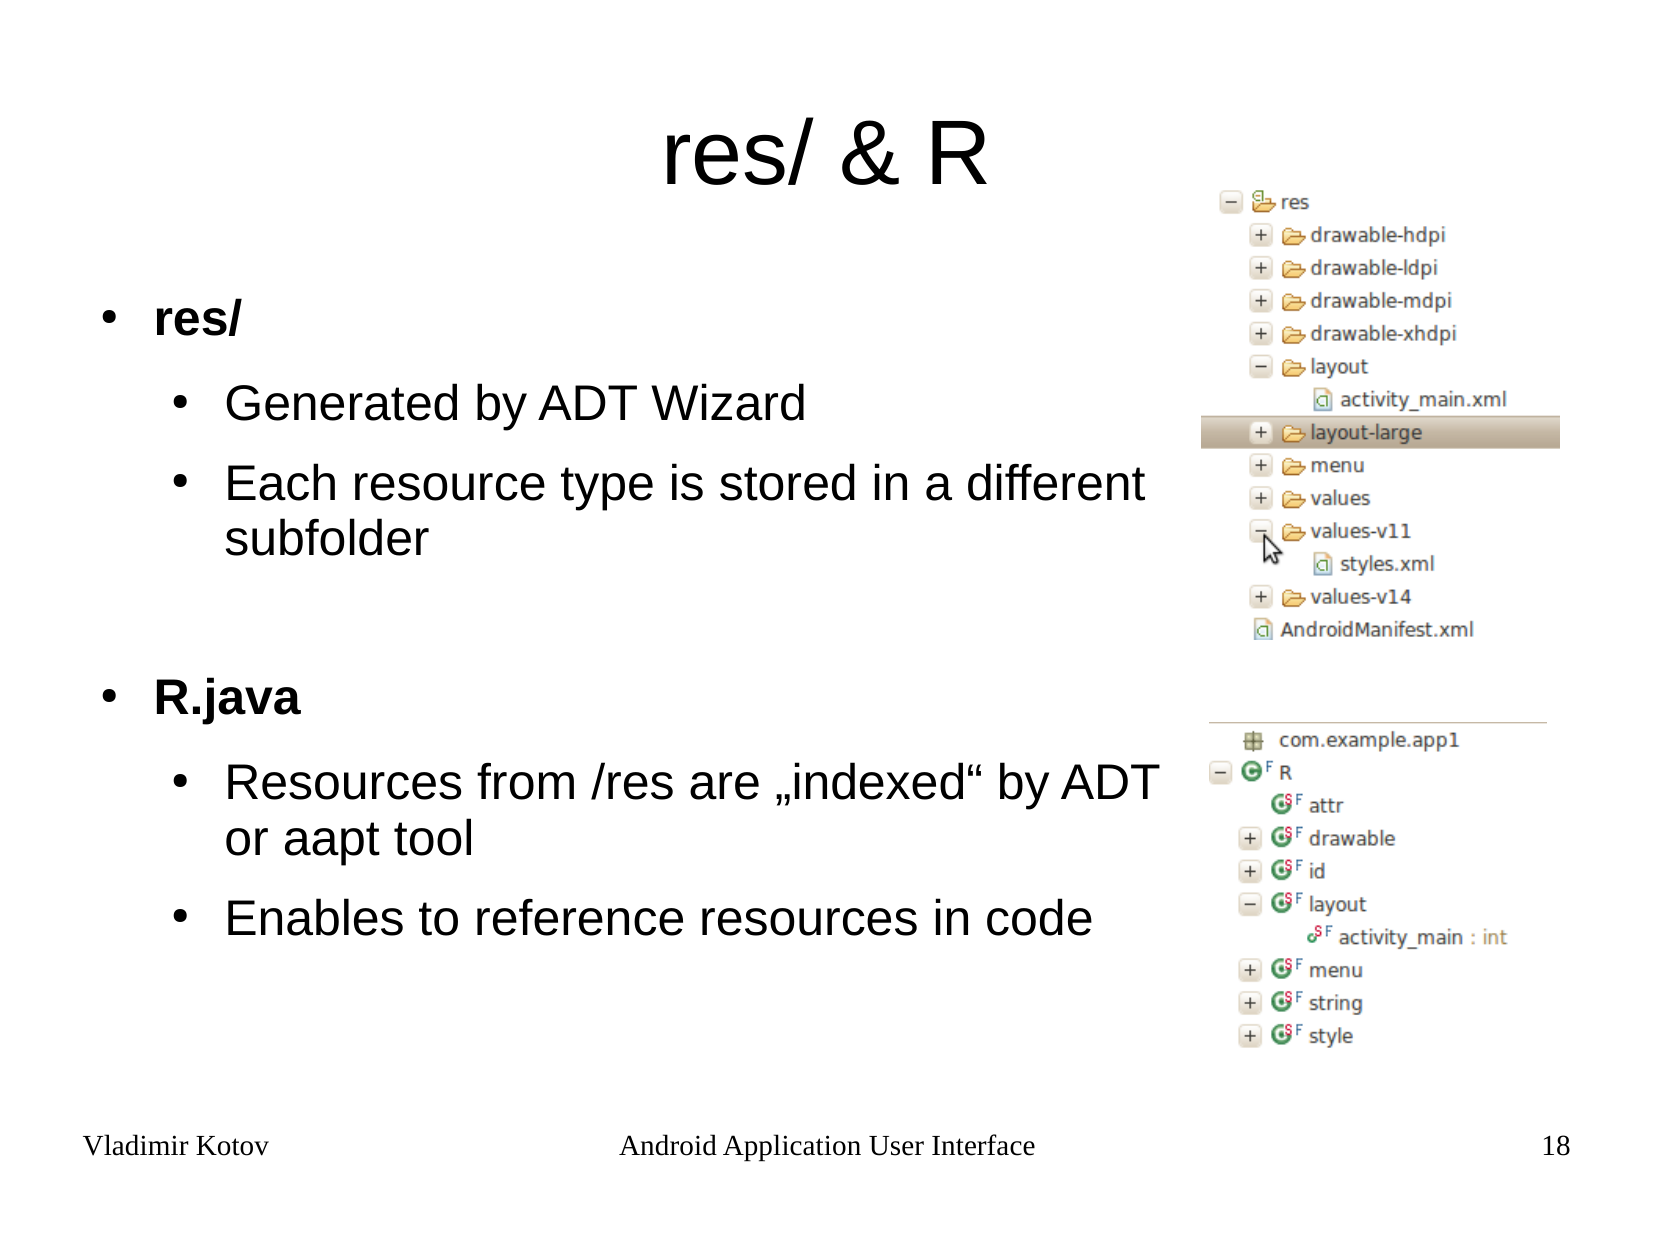

# res/ & R
res/
Generated by ADT Wizard
Each resource type is stored in a different subfolder
R.java
Resources from /res are „indexed“ by ADT or aapt tool
Enables to reference resources in code
Vladimir Kotov
Android Application User Interface
18